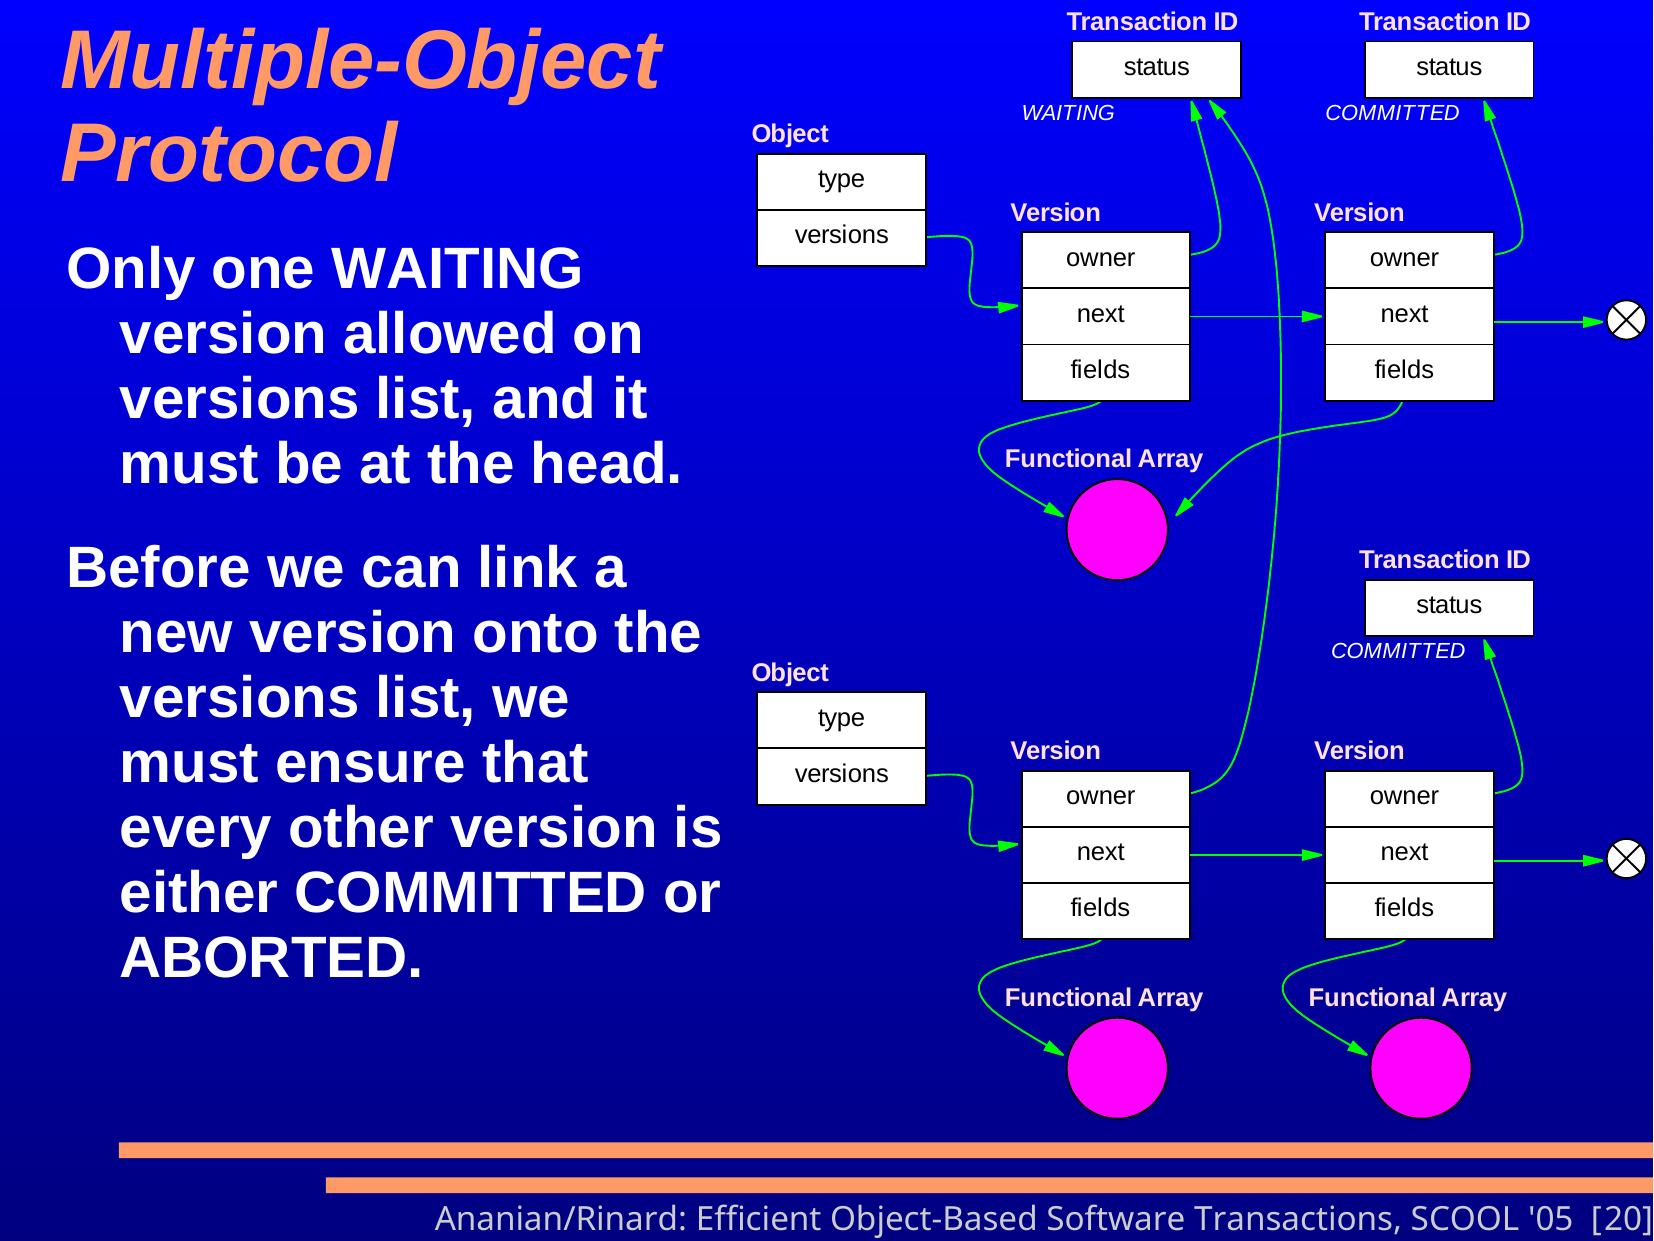

# Multiple-Object Protocol
Only one WAITING version allowed on versions list, and it must be at the head.
Before we can link a new version onto the versions list, we must ensure that every other version is either COMMITTED or ABORTED.